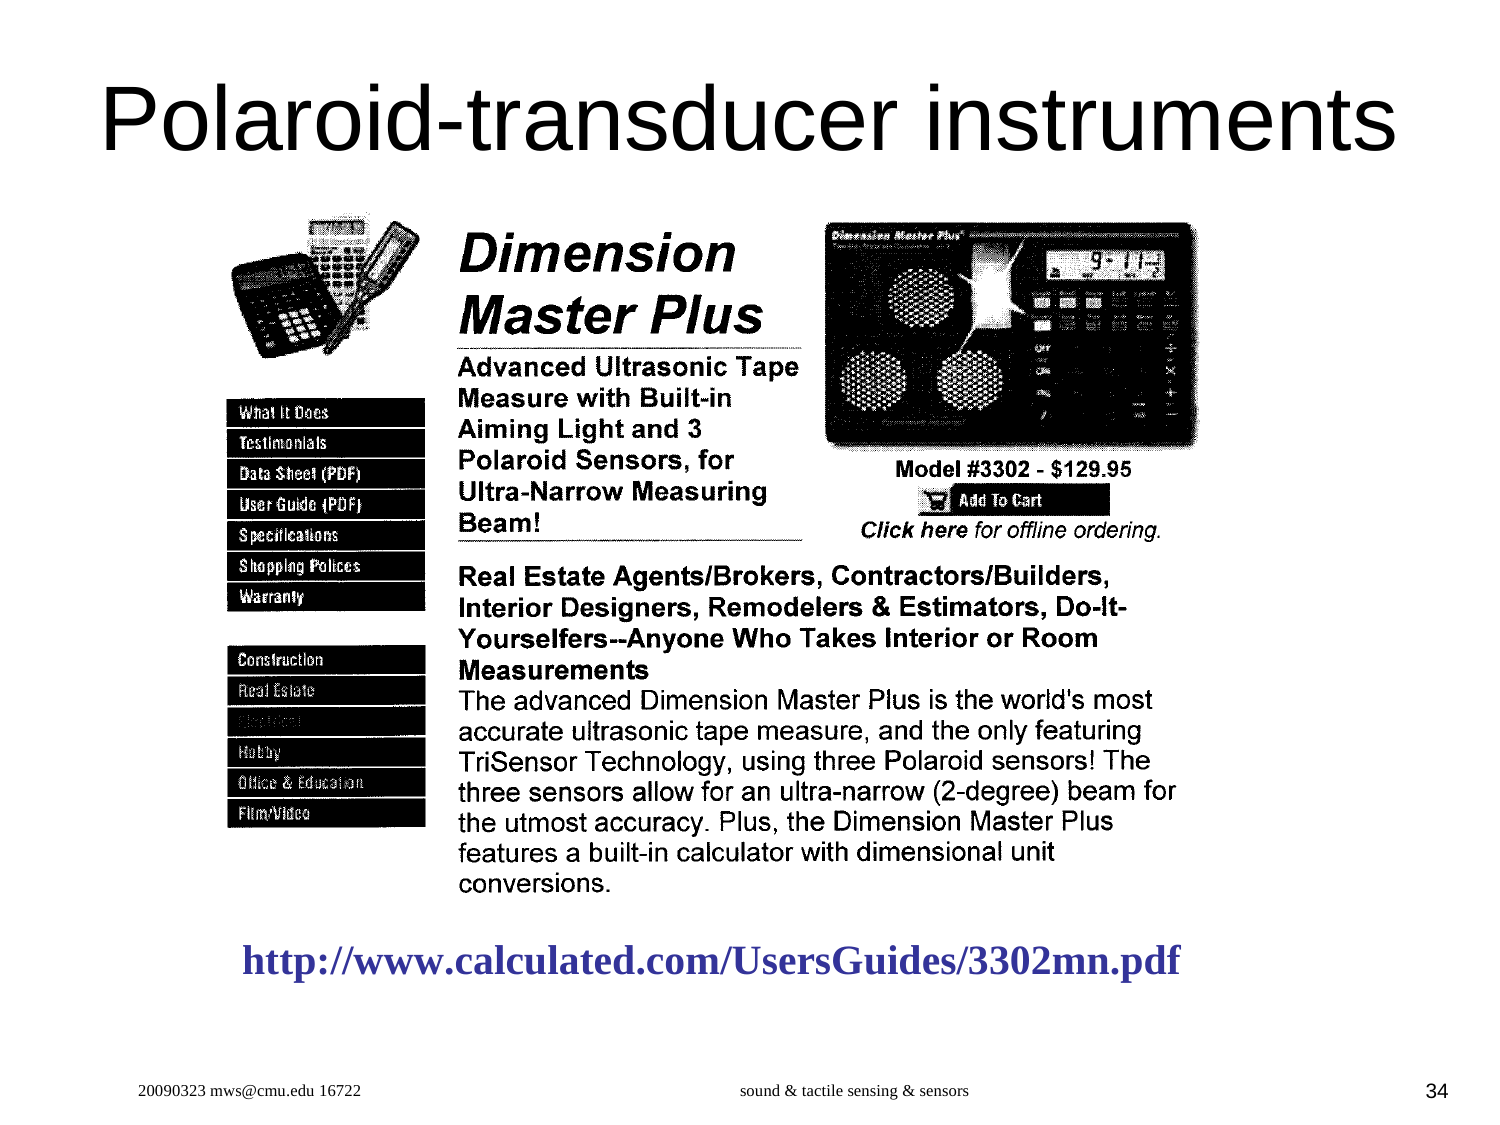

# Polaroid-transducer instruments
http://www.calculated.com/UsersGuides/3302mn.pdf
34
20090323 mws@cmu.edu 16722
sound & tactile sensing & sensors